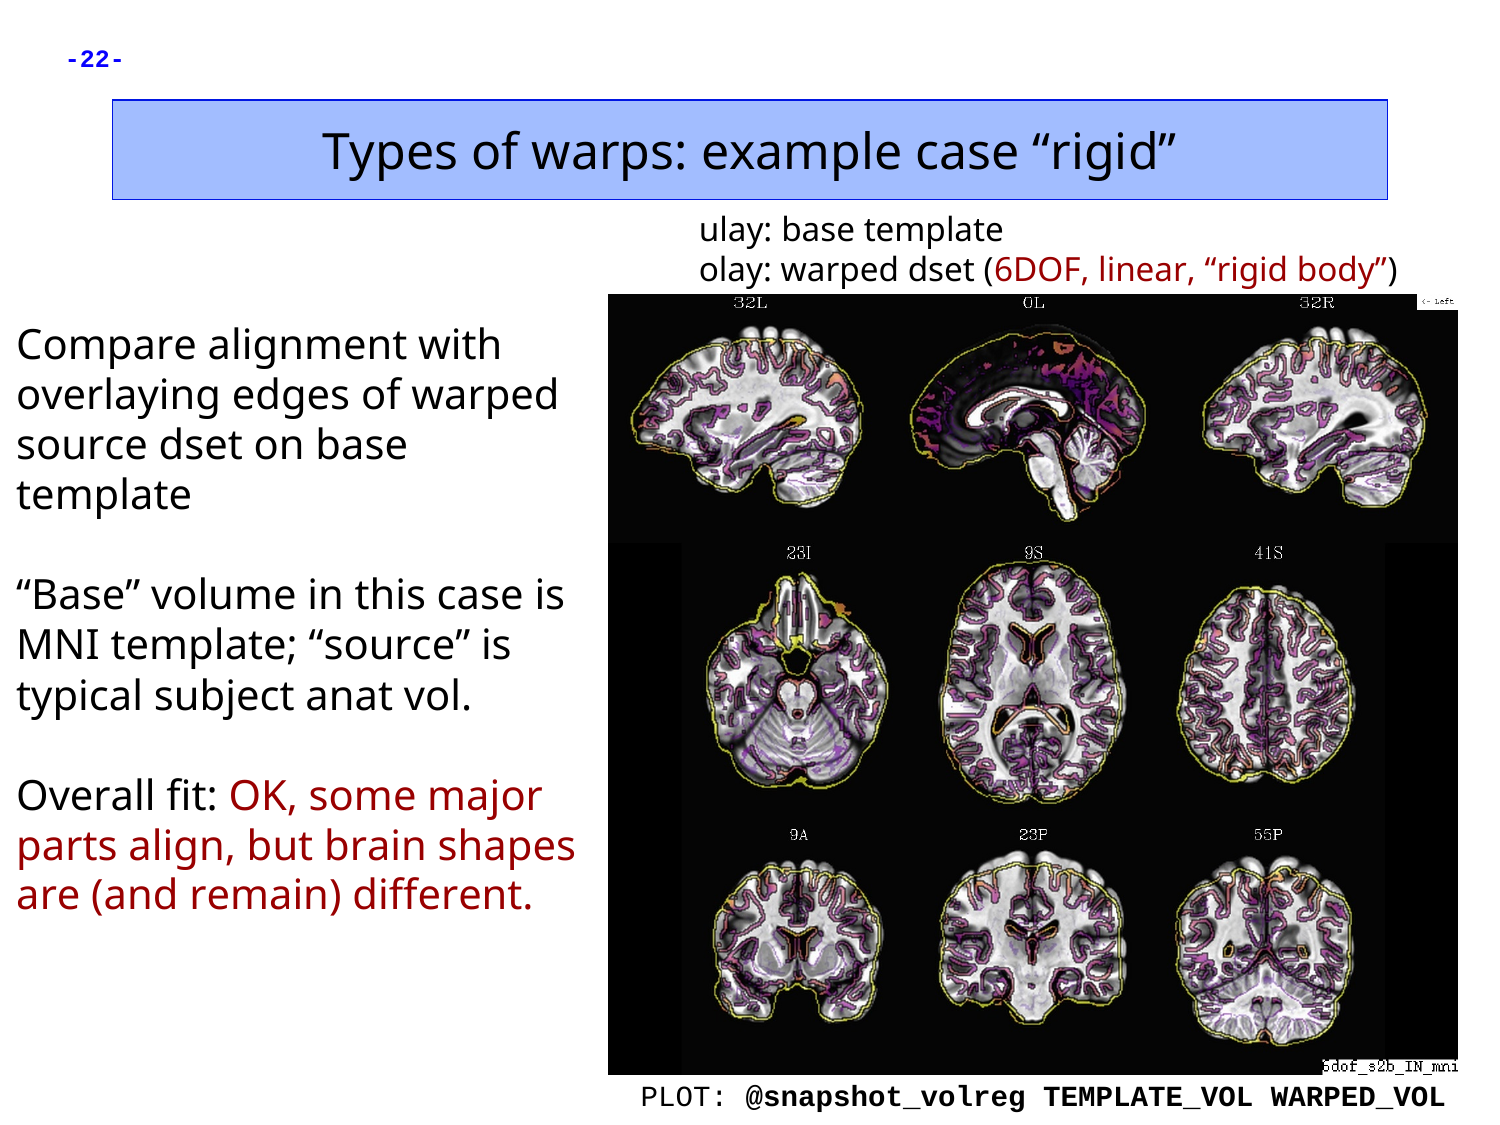

Types of warps: example case “rigid”
ulay: base template
olay: warped dset (6DOF, linear, “rigid body”)
Compare alignment with overlaying edges of warped source dset on base template
“Base” volume in this case is MNI template; “source” is typical subject anat vol.
Overall fit: OK, some major parts align, but brain shapes are (and remain) different.
PLOT: @snapshot_volreg TEMPLATE_VOL WARPED_VOL